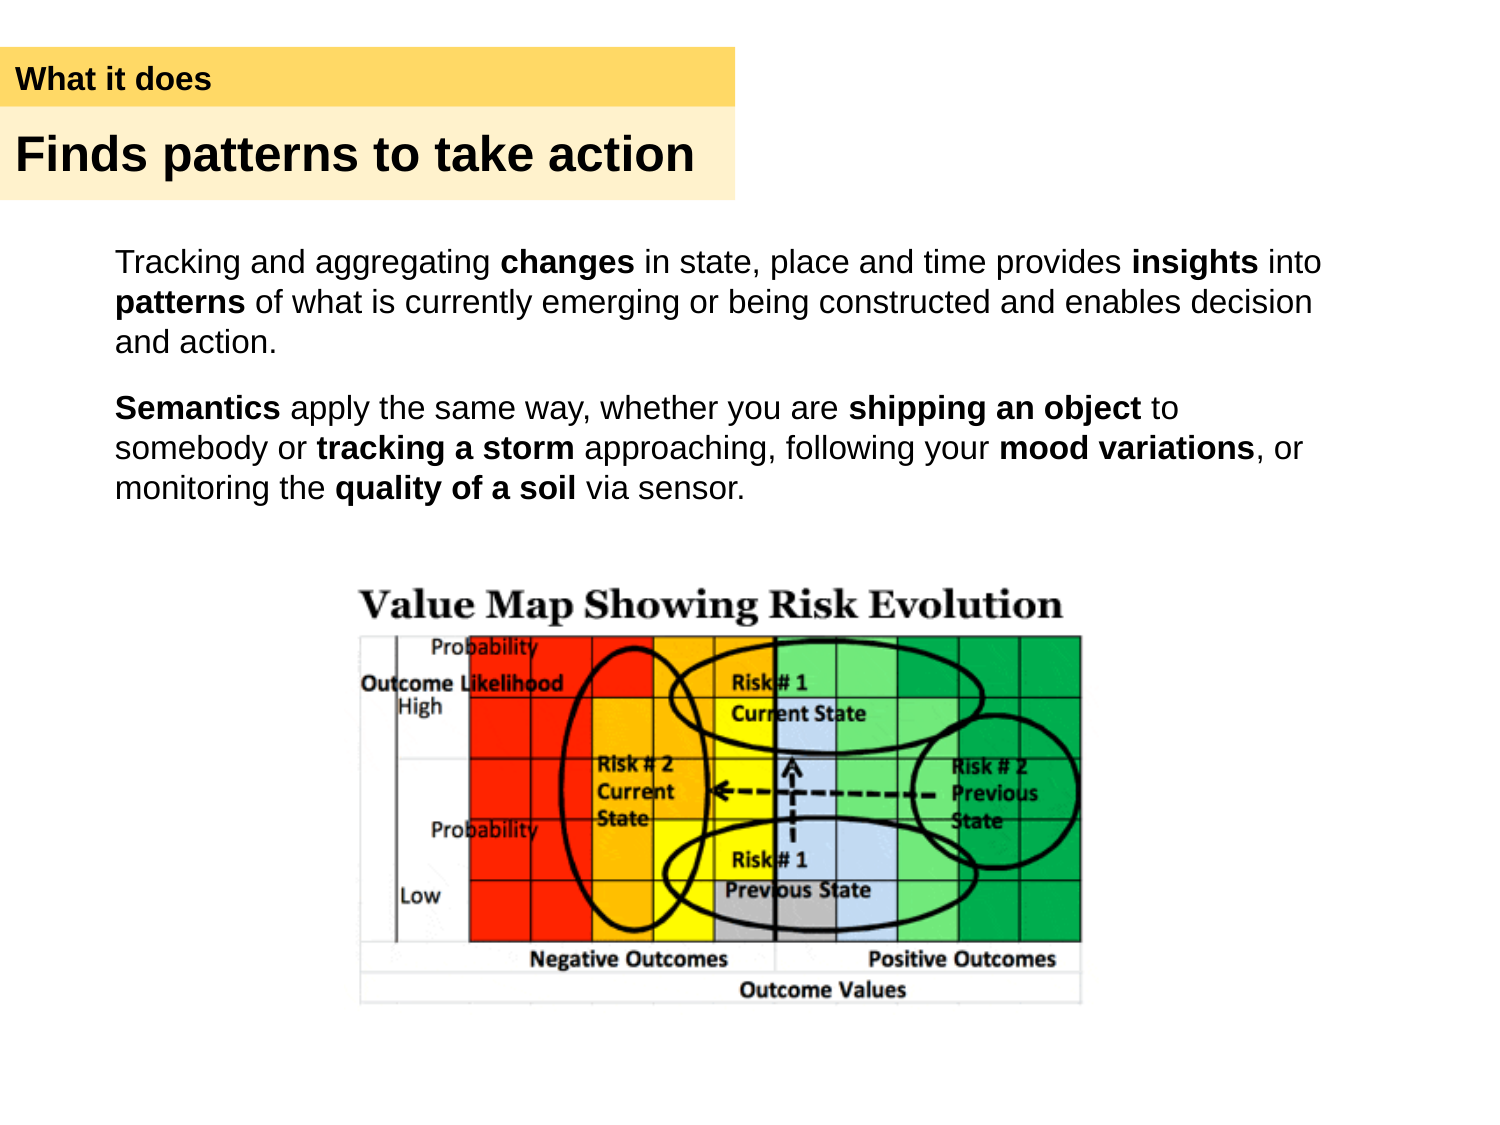

What it does
Finds patterns to take action
Tracking and aggregating changes in state, place and time provides insights into patterns of what is currently emerging or being constructed and enables decision and action.
Semantics apply the same way, whether you are shipping an object to somebody or tracking a storm approaching, following your mood variations, or monitoring the quality of a soil via sensor.